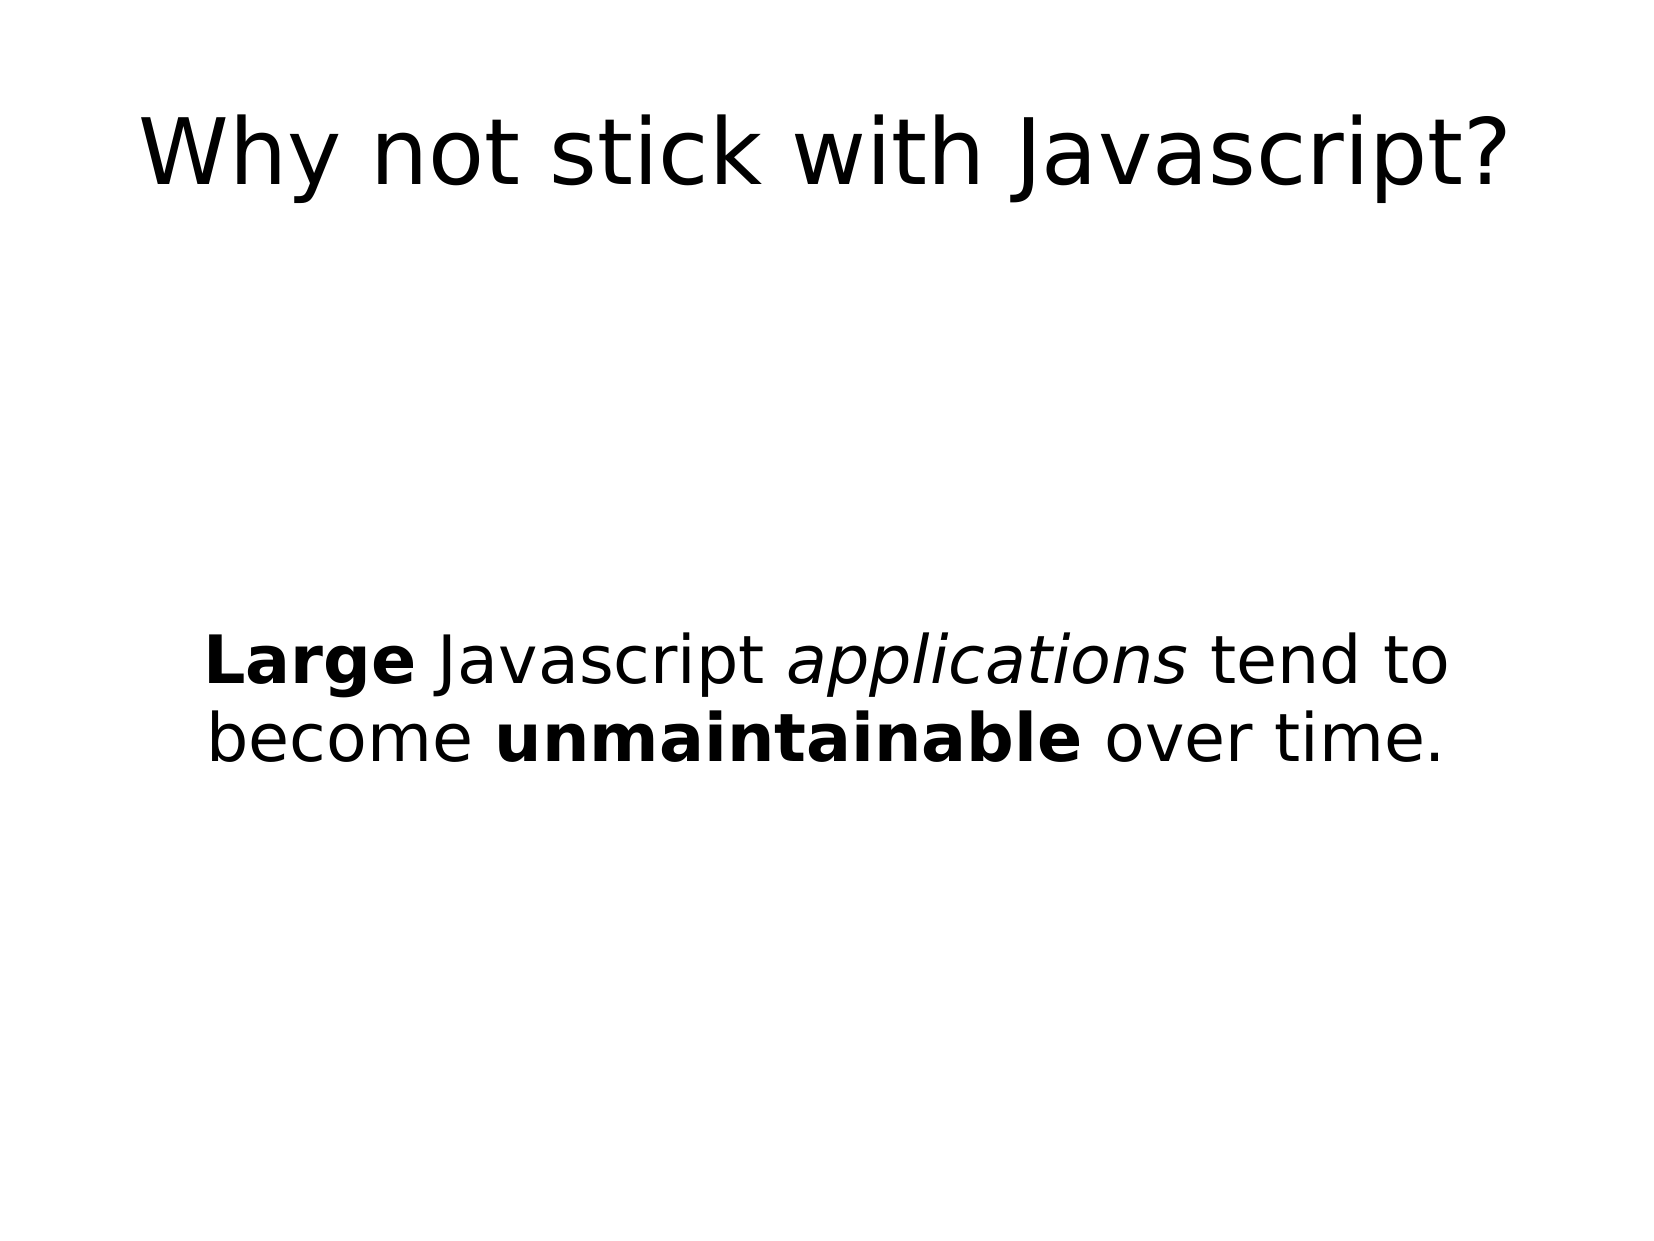

# Why not stick with Javascript?
Large Javascript applications tend to become unmaintainable over time.